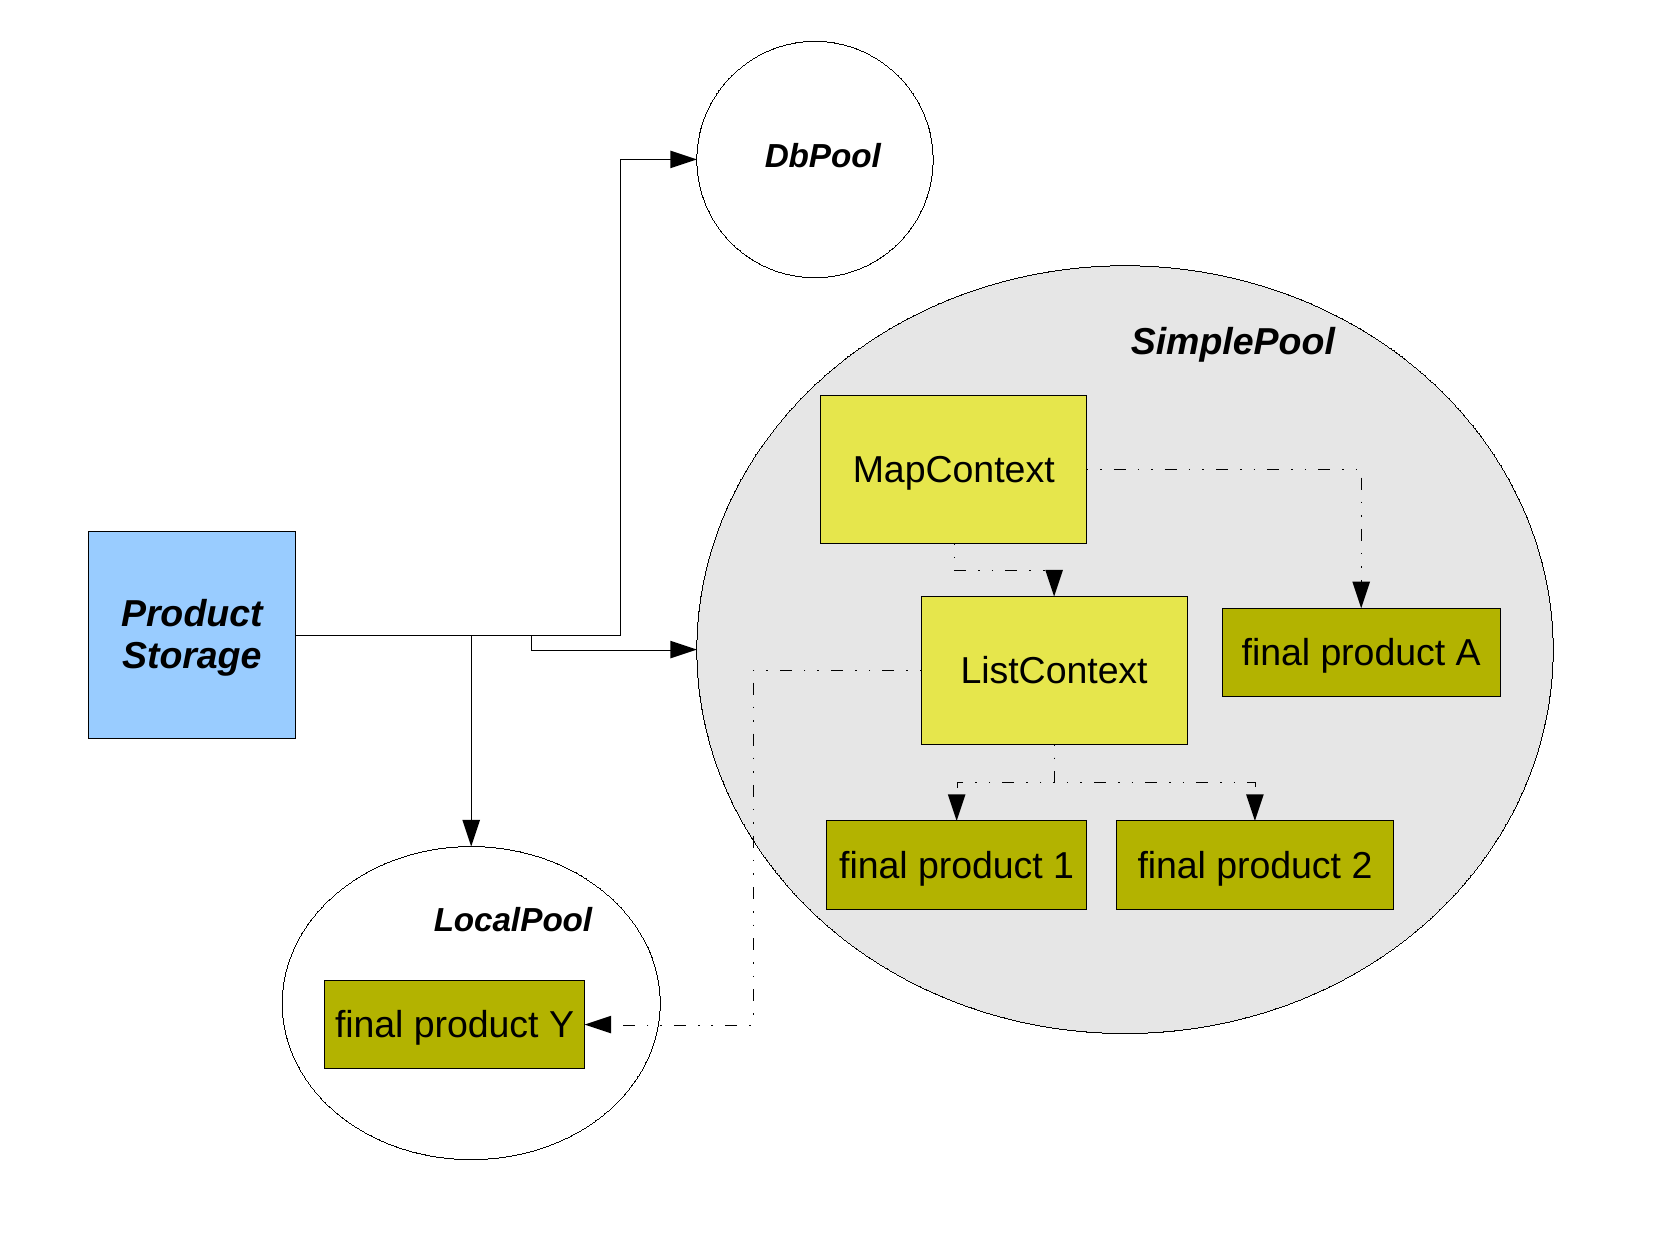

DbPool
SimplePool
MapContext
Product
Storage
ListContext
final product A
final product 1
final product 2
LocalPool
final product Y